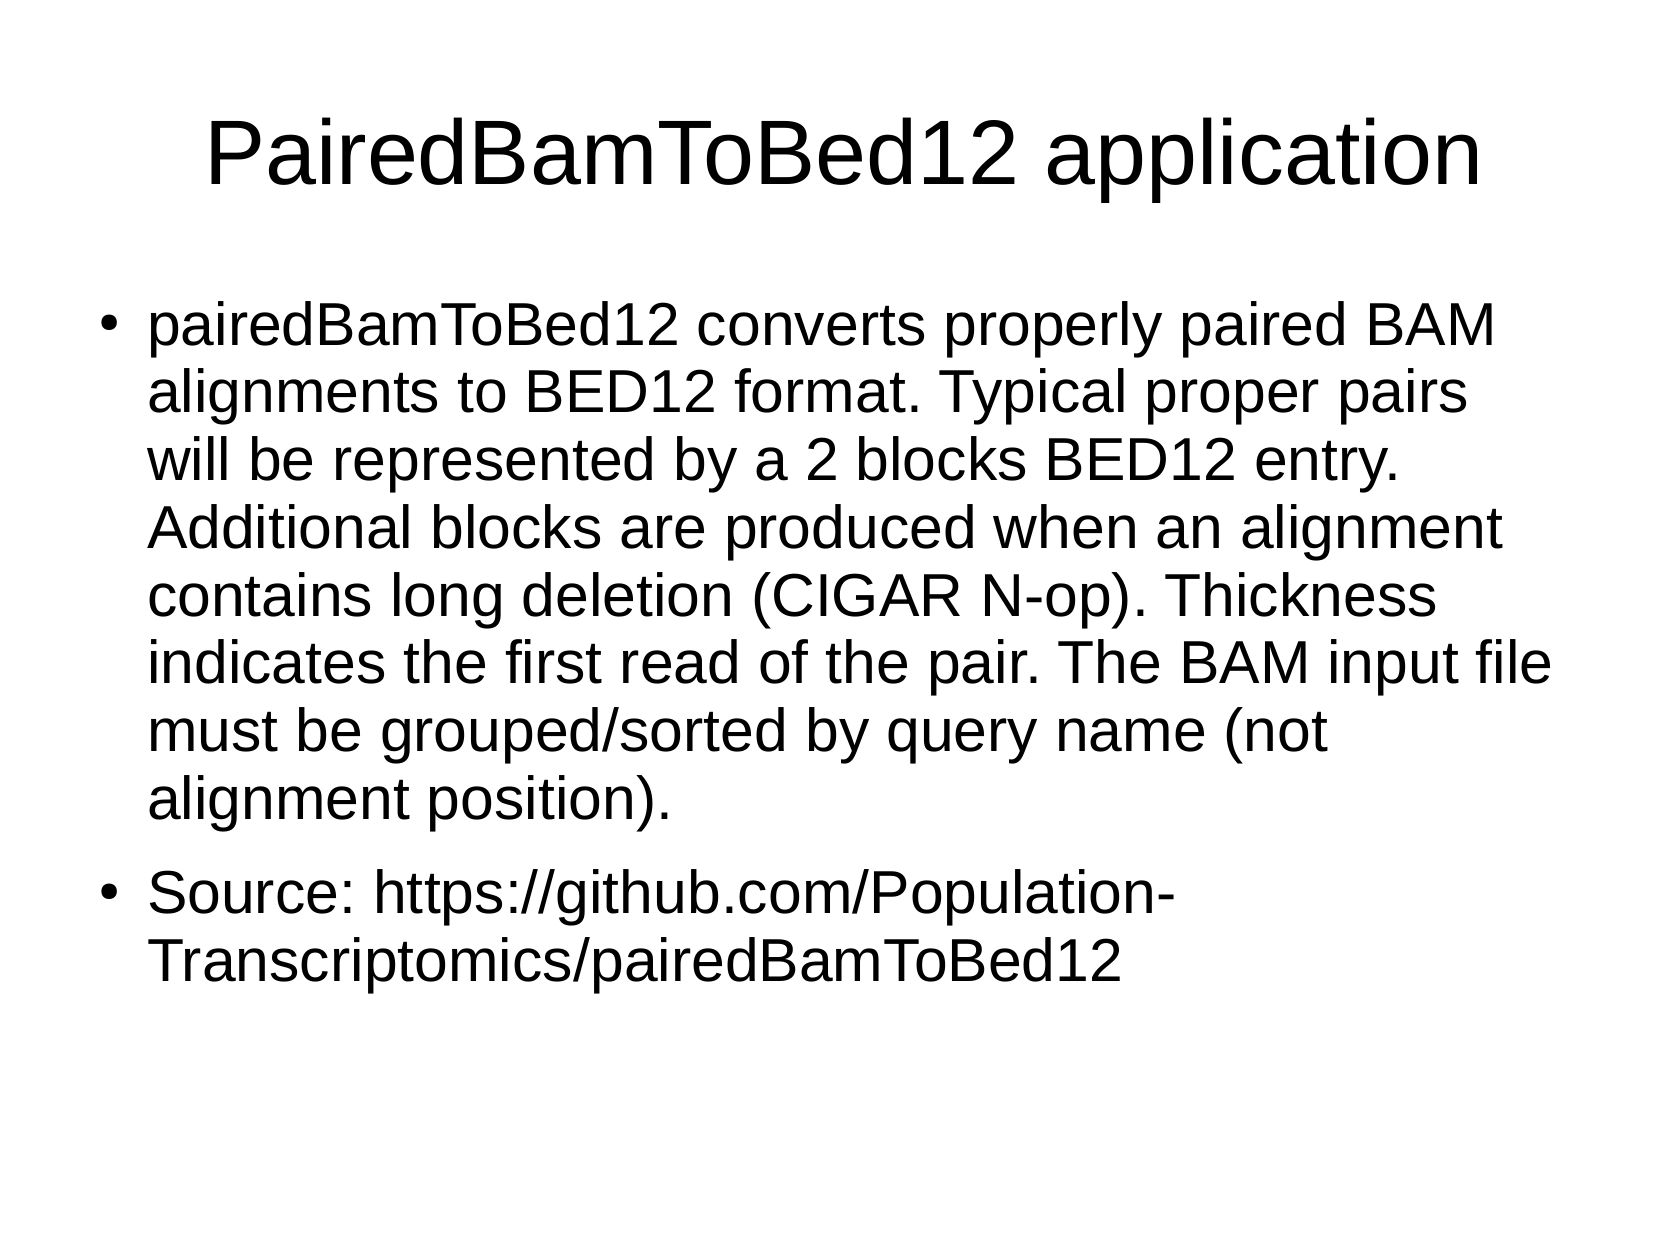

# PairedBamToBed12 application
pairedBamToBed12 converts properly paired BAM alignments to BED12 format. Typical proper pairs will be represented by a 2 blocks BED12 entry. Additional blocks are produced when an alignment contains long deletion (CIGAR N-op). Thickness indicates the first read of the pair. The BAM input file must be grouped/sorted by query name (not alignment position).
Source: https://github.com/Population-Transcriptomics/pairedBamToBed12